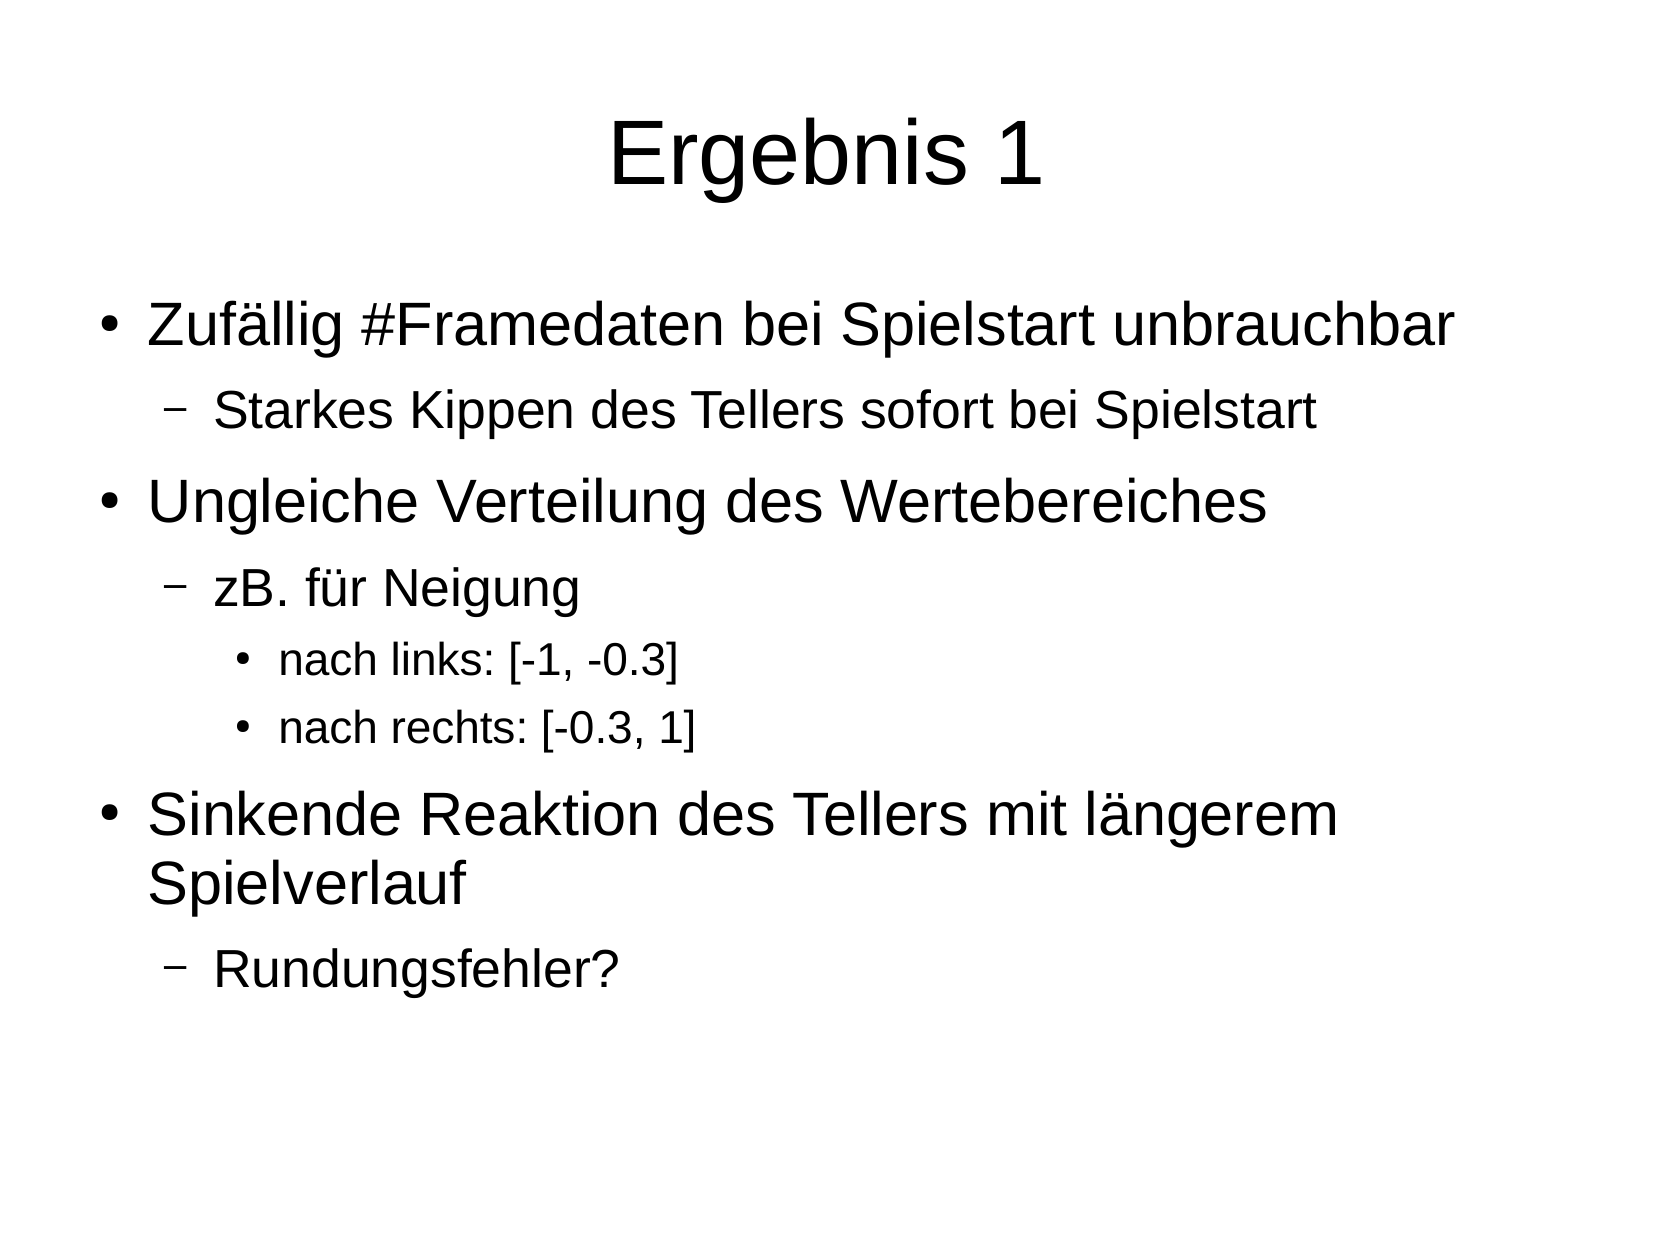

# Ergebnis 1
Zufällig #Framedaten bei Spielstart unbrauchbar
Starkes Kippen des Tellers sofort bei Spielstart
Ungleiche Verteilung des Wertebereiches
zB. für Neigung
nach links: [-1, -0.3]
nach rechts: [-0.3, 1]
Sinkende Reaktion des Tellers mit längerem Spielverlauf
Rundungsfehler?